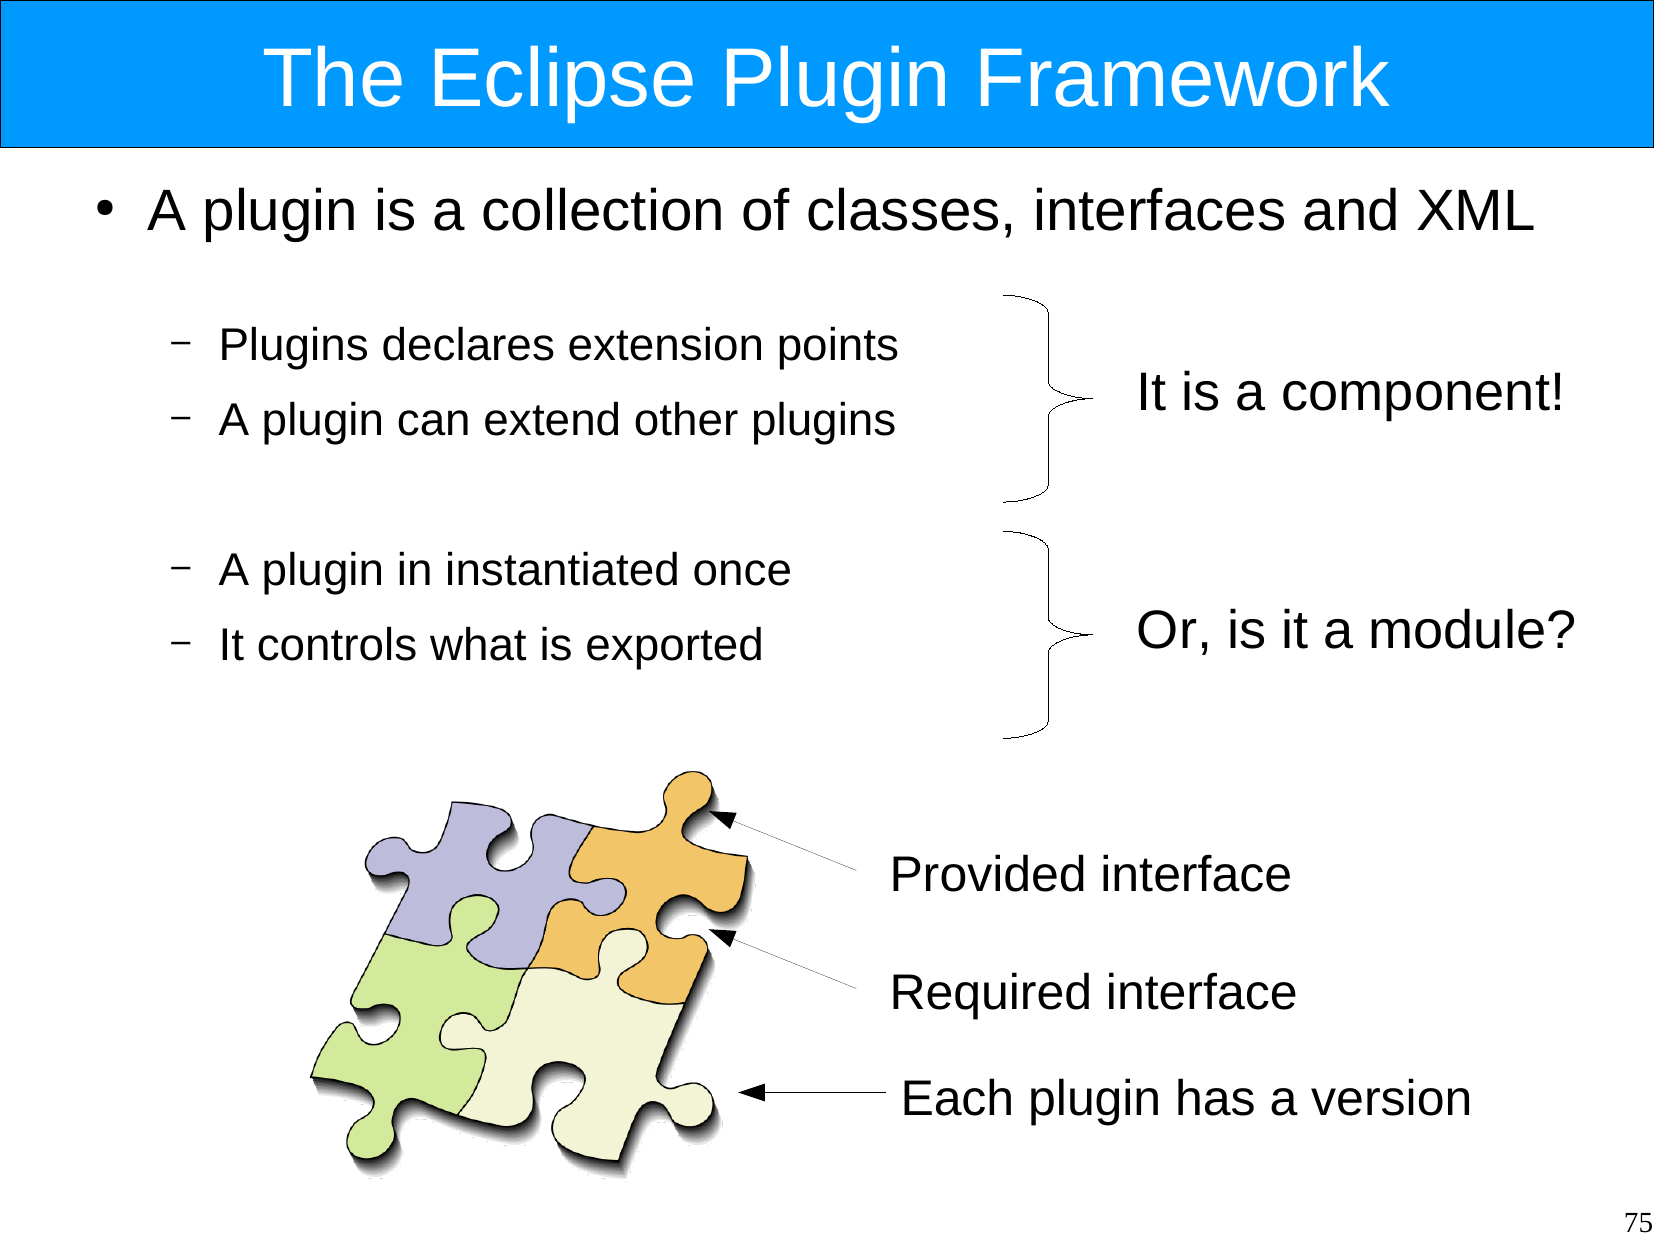

# The Eclipse Plugin Framework
A plugin is a collection of classes, interfaces and XML
Plugins declares extension points
A plugin can extend other plugins
A plugin in instantiated once
It controls what is exported
It is a component!
Or, is it a module?
Provided interface
Required interface
Each plugin has a version
75